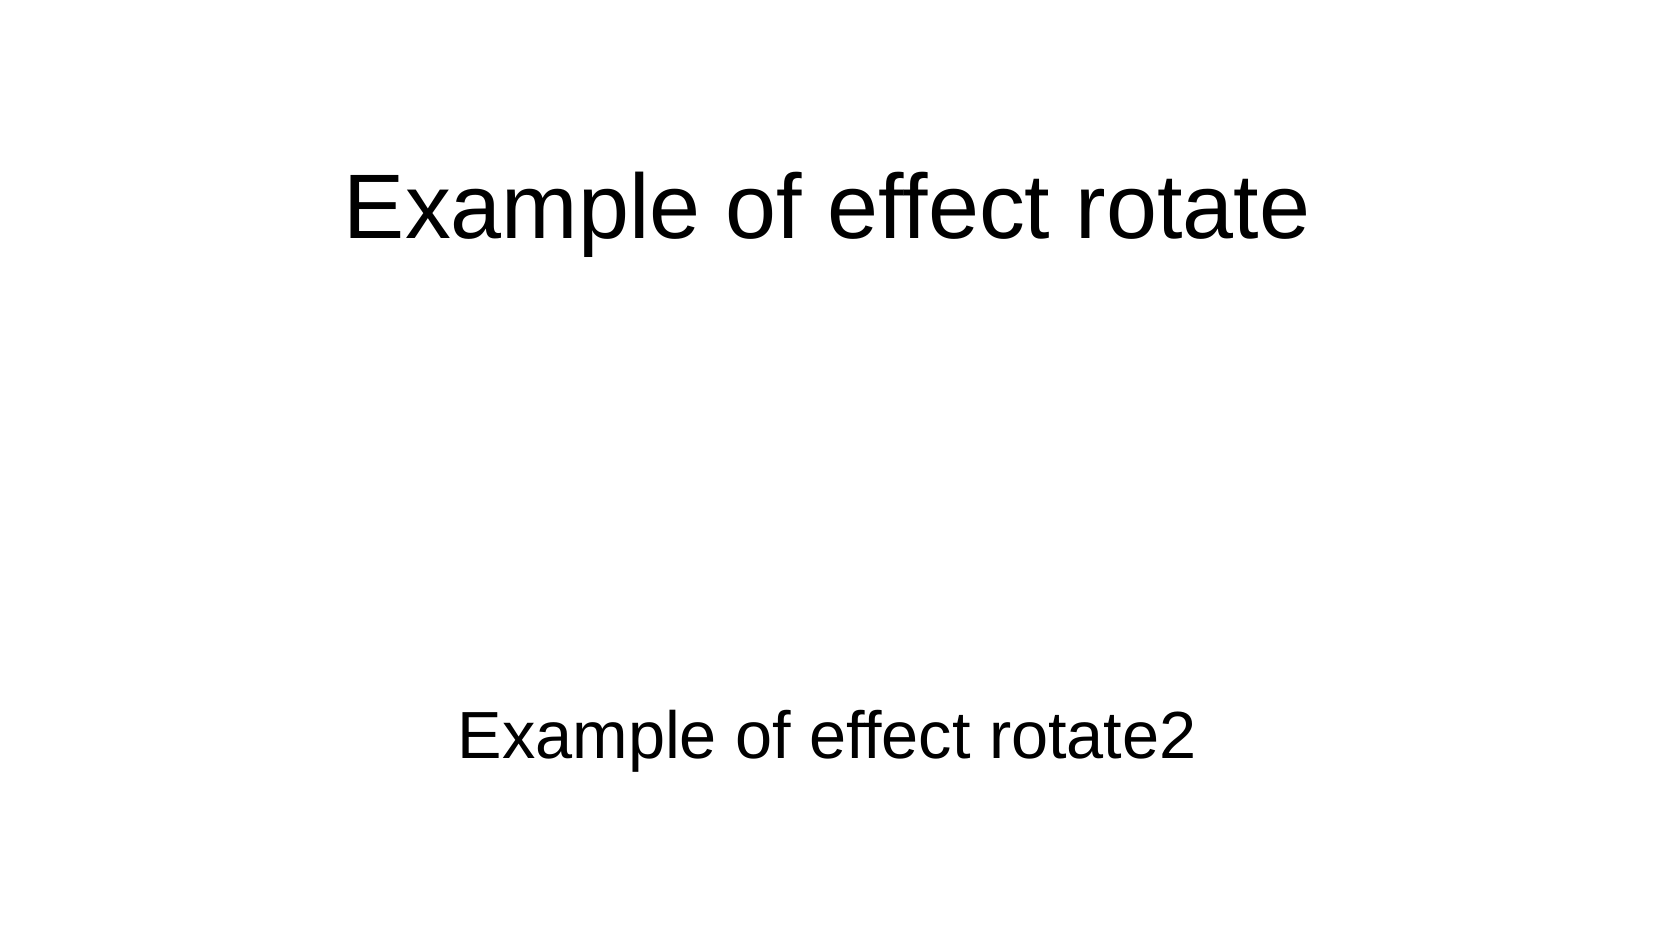

# Example of effect rotate
Example of effect rotate2